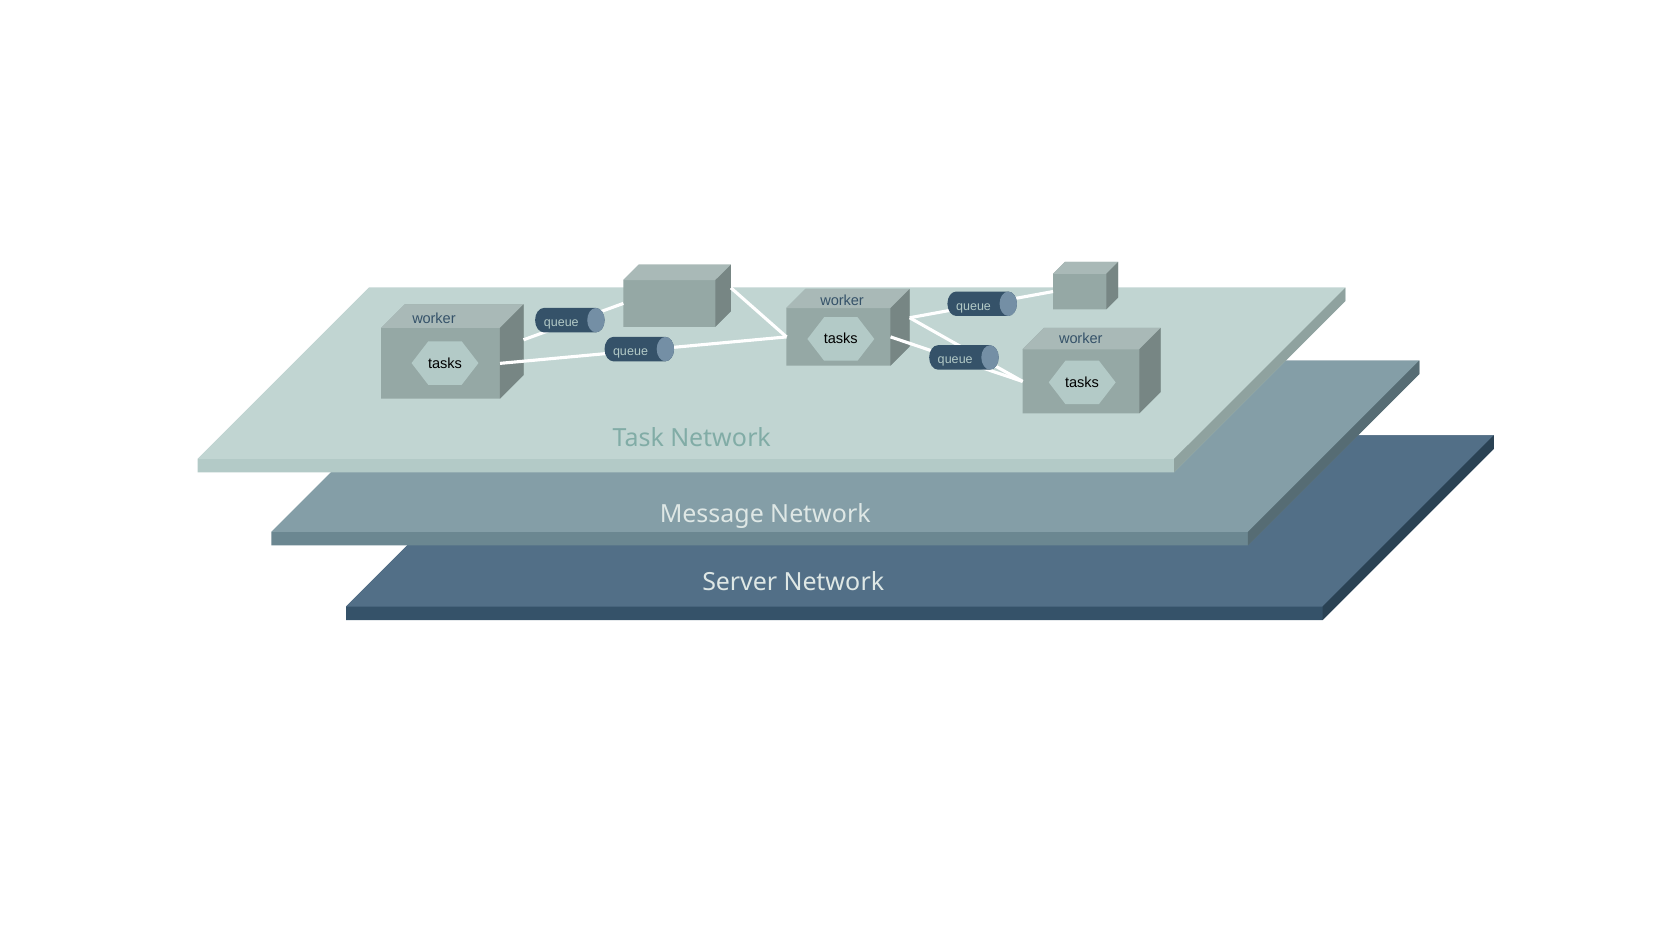

worker
queue
worker
queue
tasks
worker
queue
tasks
queue
tasks
Task Network
Message Network
Server Network